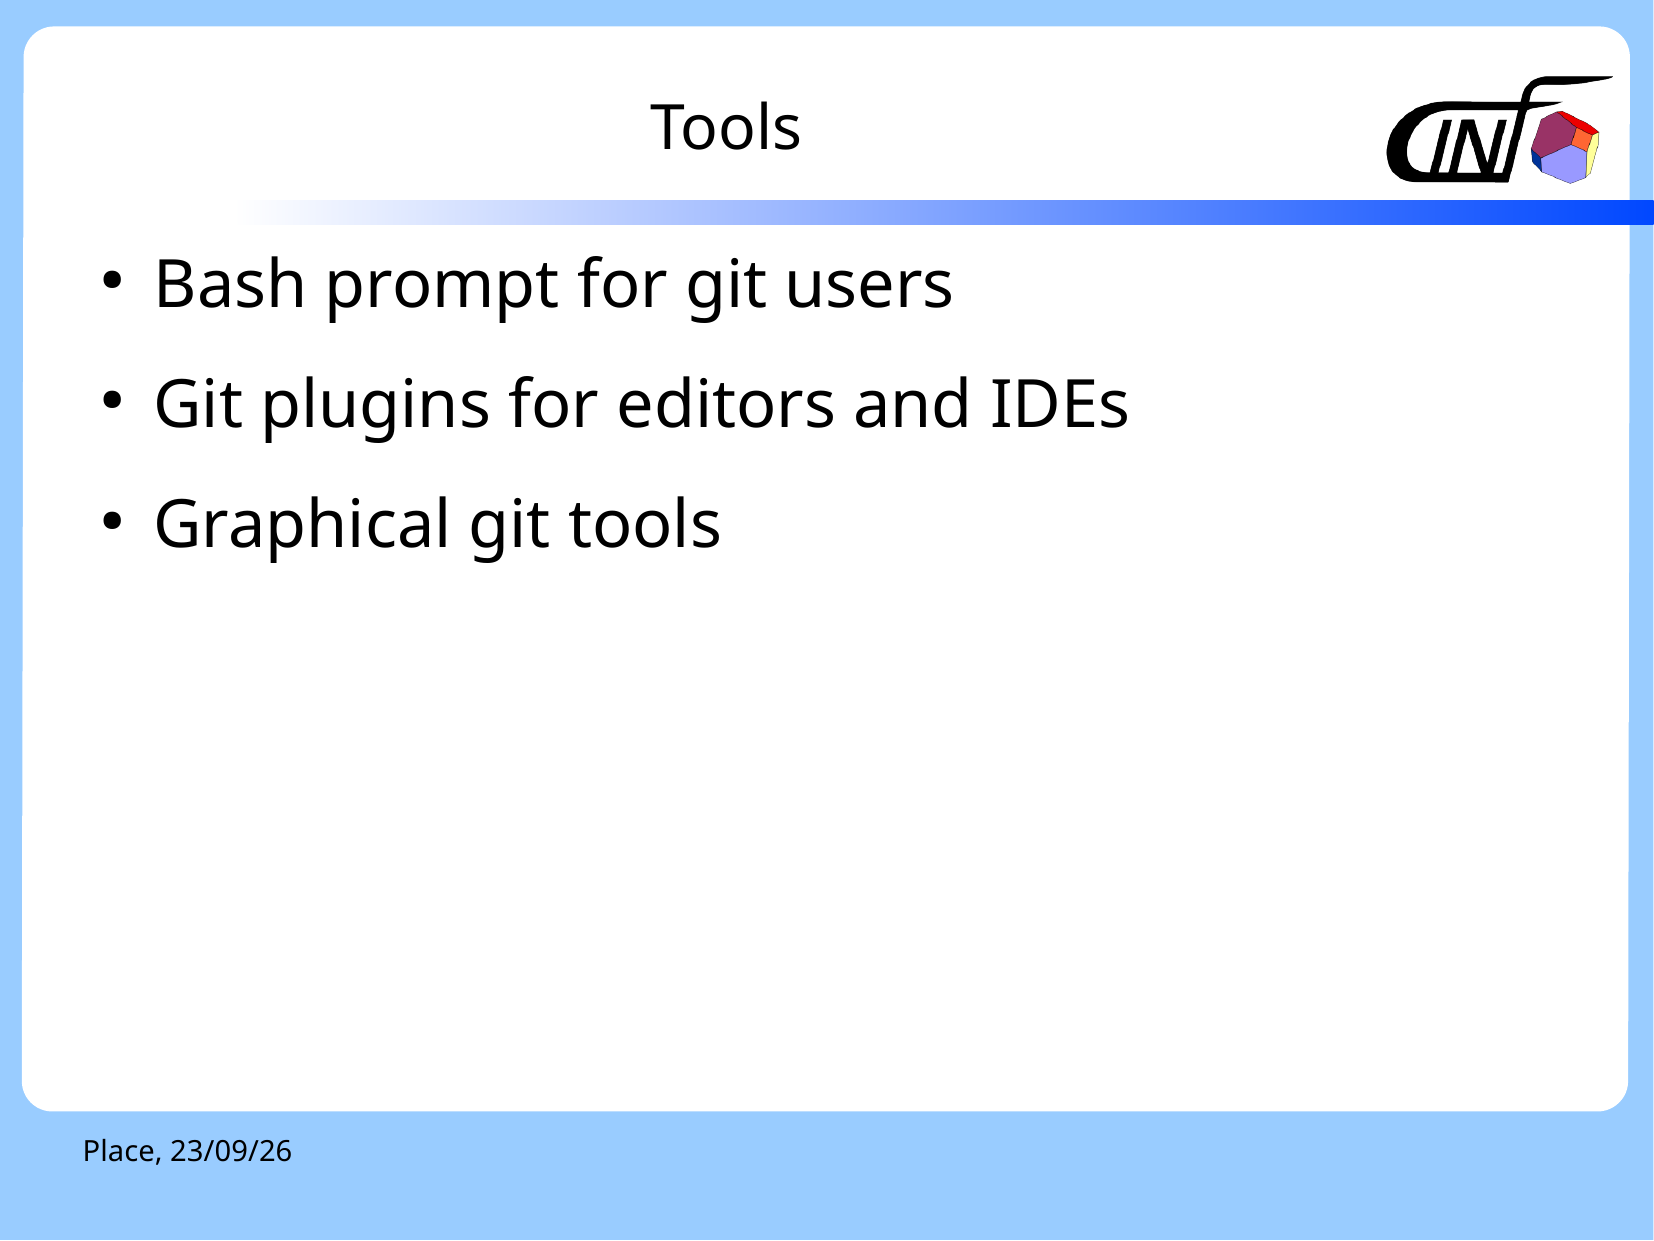

# Tools
Bash prompt for git users
Git plugins for editors and IDEs
Graphical git tools